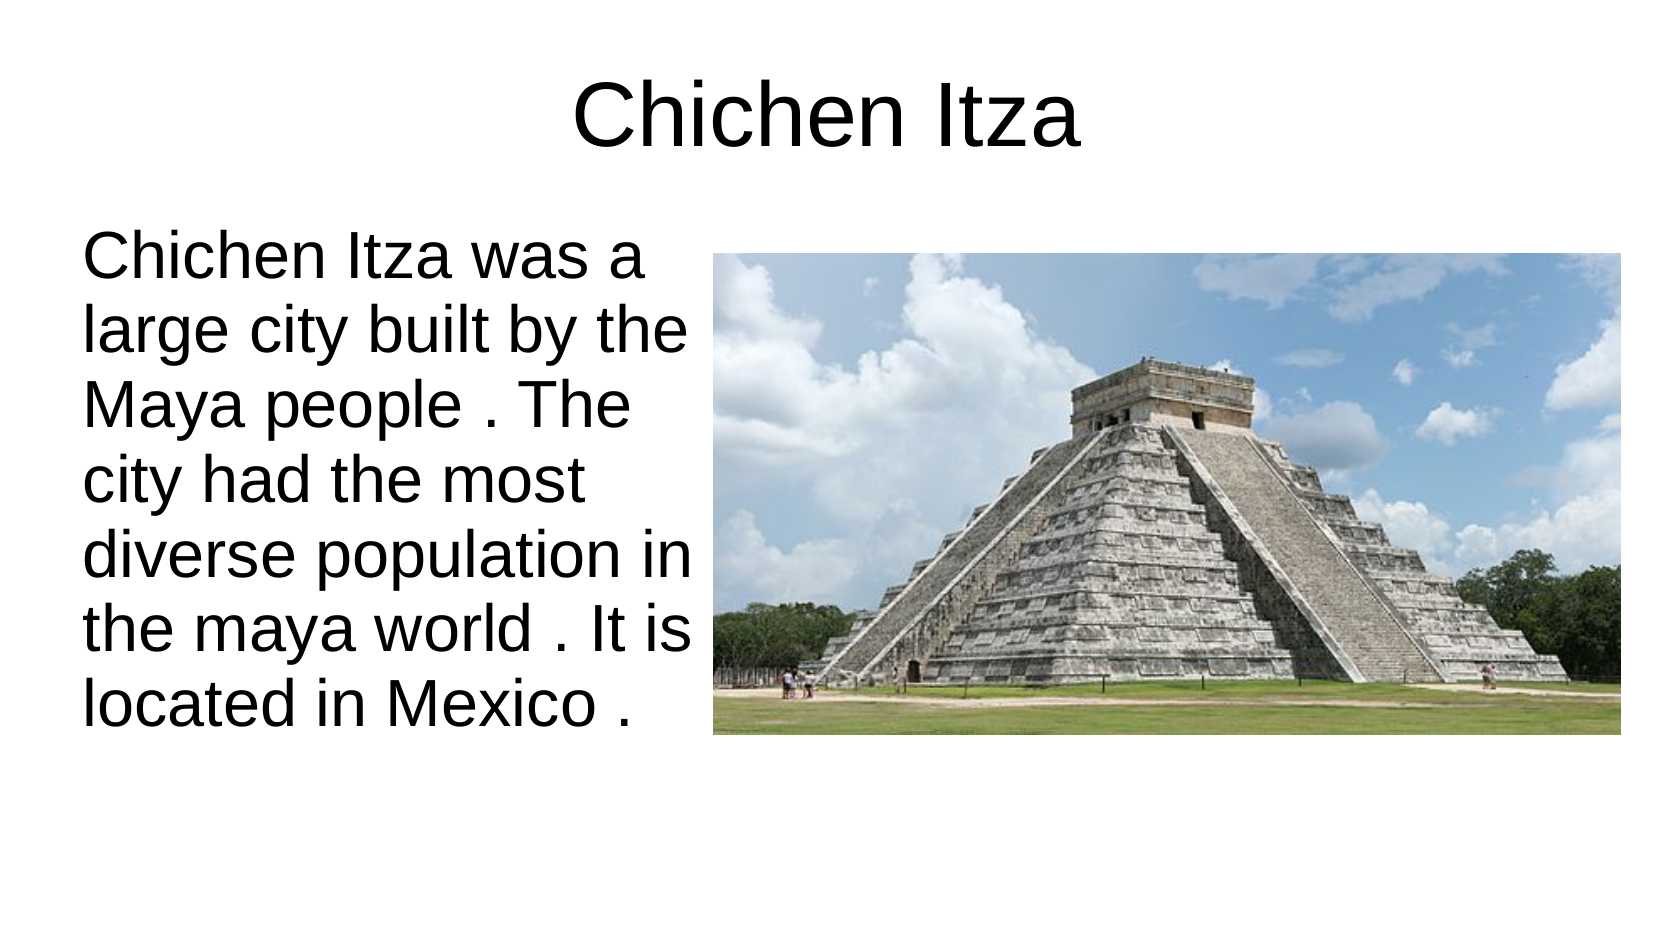

# Chichen Itza
Chichen Itza was a large city built by the Maya people . The city had the most diverse population in the maya world . It is located in Mexico .